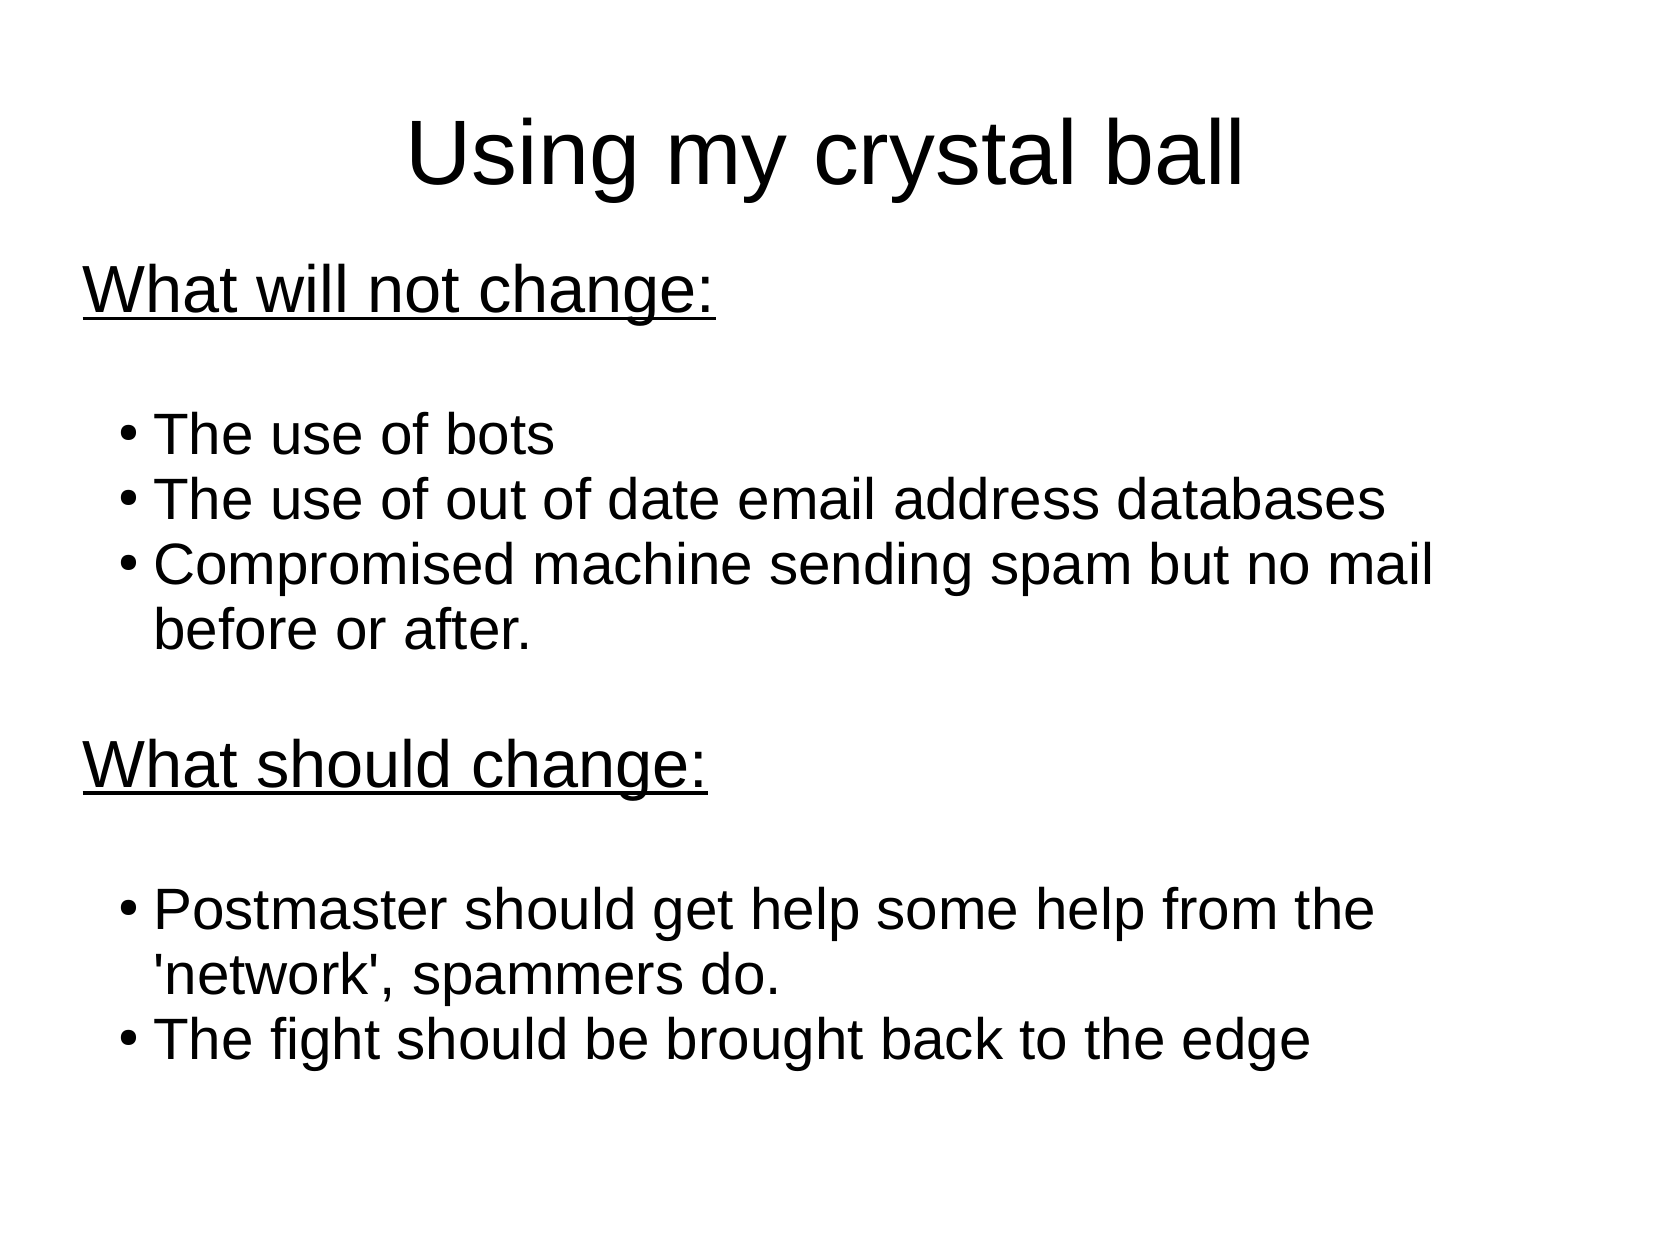

# Using my crystal ball
What will not change:
The use of bots
The use of out of date email address databases
Compromised machine sending spam but no mail before or after.
What should change:
Postmaster should get help some help from the 'network', spammers do.
The fight should be brought back to the edge